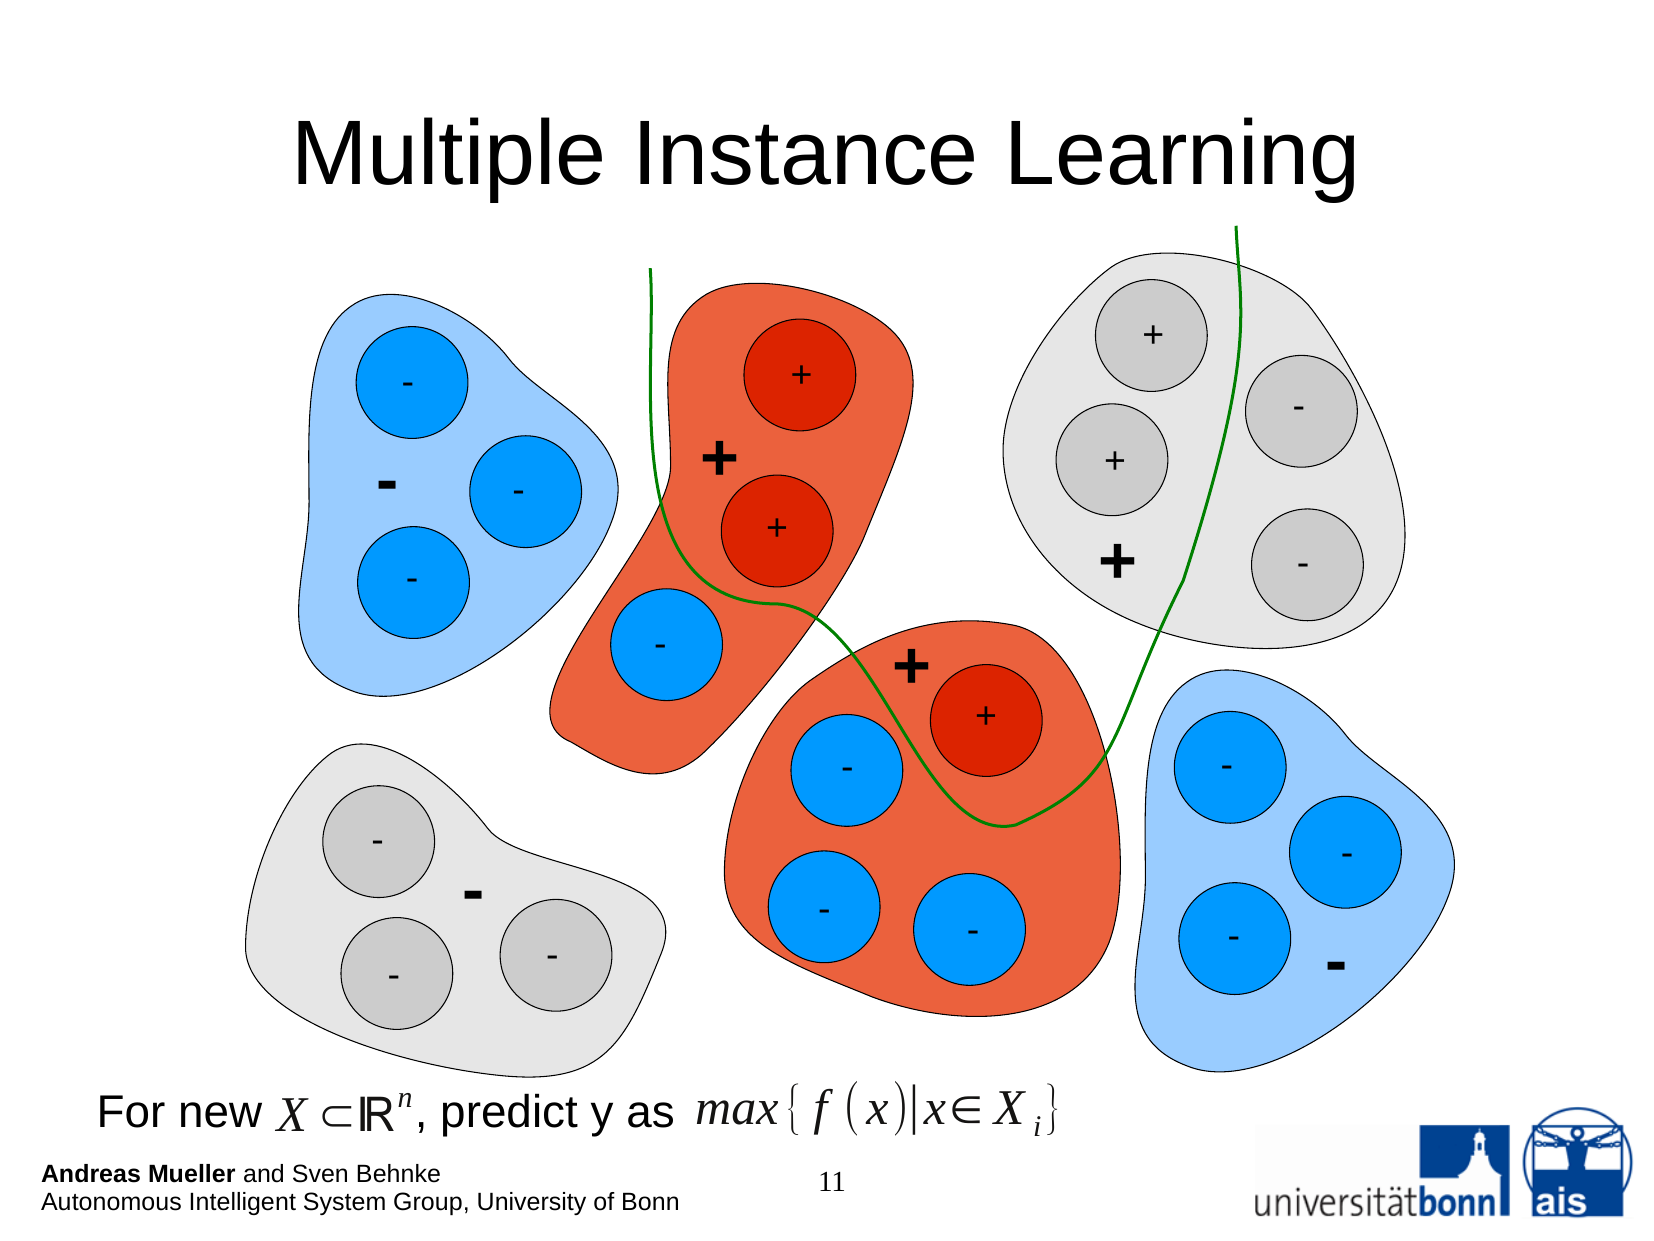

Multiple Instance Learning
+
+
-
-
+
+
-
-
-
+
+
-
-
-
+
+
-
-
-
-
-
-
-
-
-
-
-
For new , predict y as
Andreas Mueller, Sven Behnke University of Bonn
11